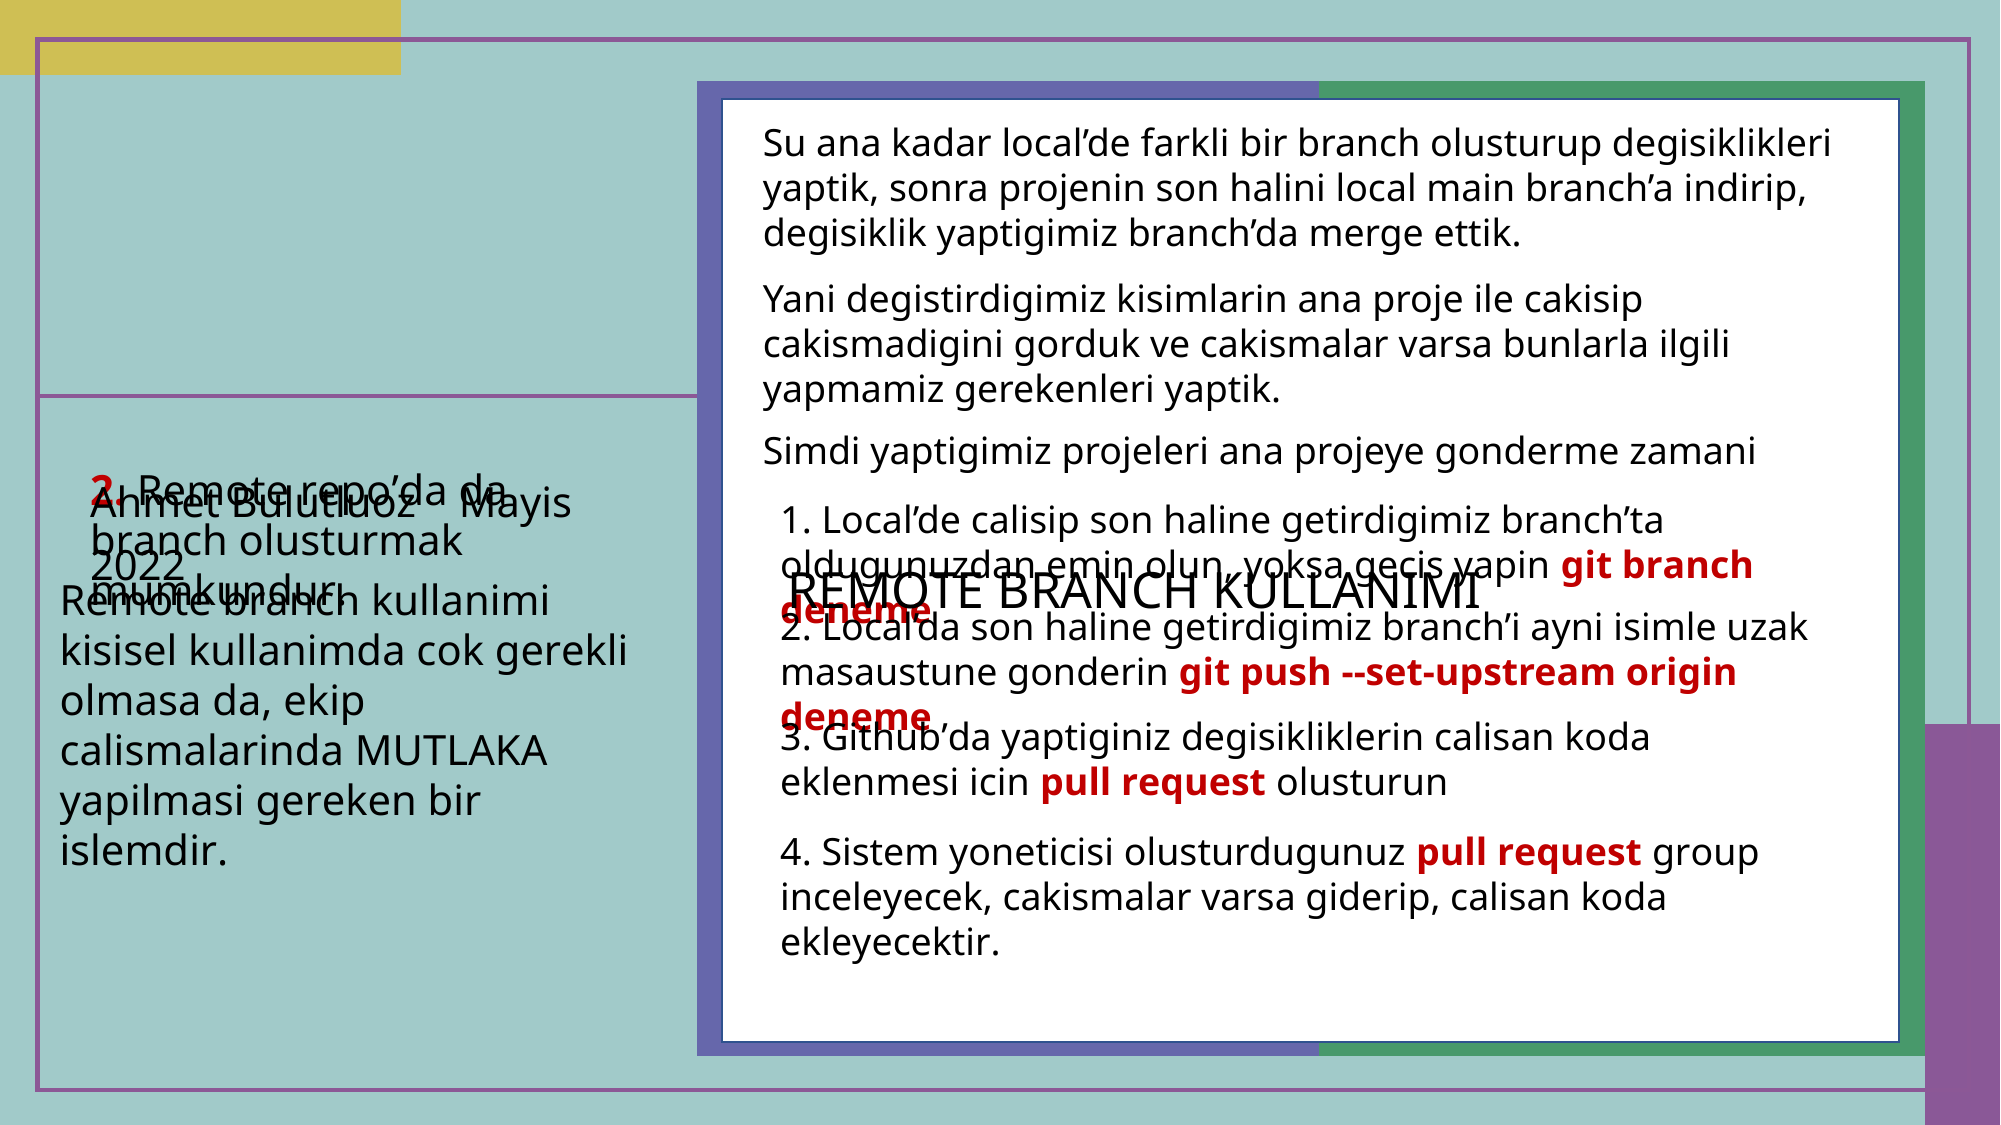

Su ana kadar local’de farkli bir branch olusturup degisiklikleri yaptik, sonra projenin son halini local main branch’a indirip, degisiklik yaptigimiz branch’da merge ettik.
remote branch kullanimi
Yani degistirdigimiz kisimlarin ana proje ile cakisip cakismadigini gorduk ve cakismalar varsa bunlarla ilgili yapmamiz gerekenleri yaptik.
Simdi yaptigimiz projeleri ana projeye gonderme zamani
# 2. Remote repo’da da branch olusturmak mumkundur.
Ahmet Bulutluoz Mayis 2022
1. Local’de calisip son haline getirdigimiz branch’ta oldugunuzdan emin olun, yoksa gecis yapin git branch deneme
Remote branch kullanimi kisisel kullanimda cok gerekli olmasa da, ekip calismalarinda MUTLAKA yapilmasi gereken bir islemdir.
2. Local’da son haline getirdigimiz branch’i ayni isimle uzak masaustune gonderin git push --set-upstream origin deneme
3. Github’da yaptiginiz degisikliklerin calisan koda eklenmesi icin pull request olusturun
4. Sistem yoneticisi olusturdugunuz pull request group inceleyecek, cakismalar varsa giderip, calisan koda ekleyecektir.